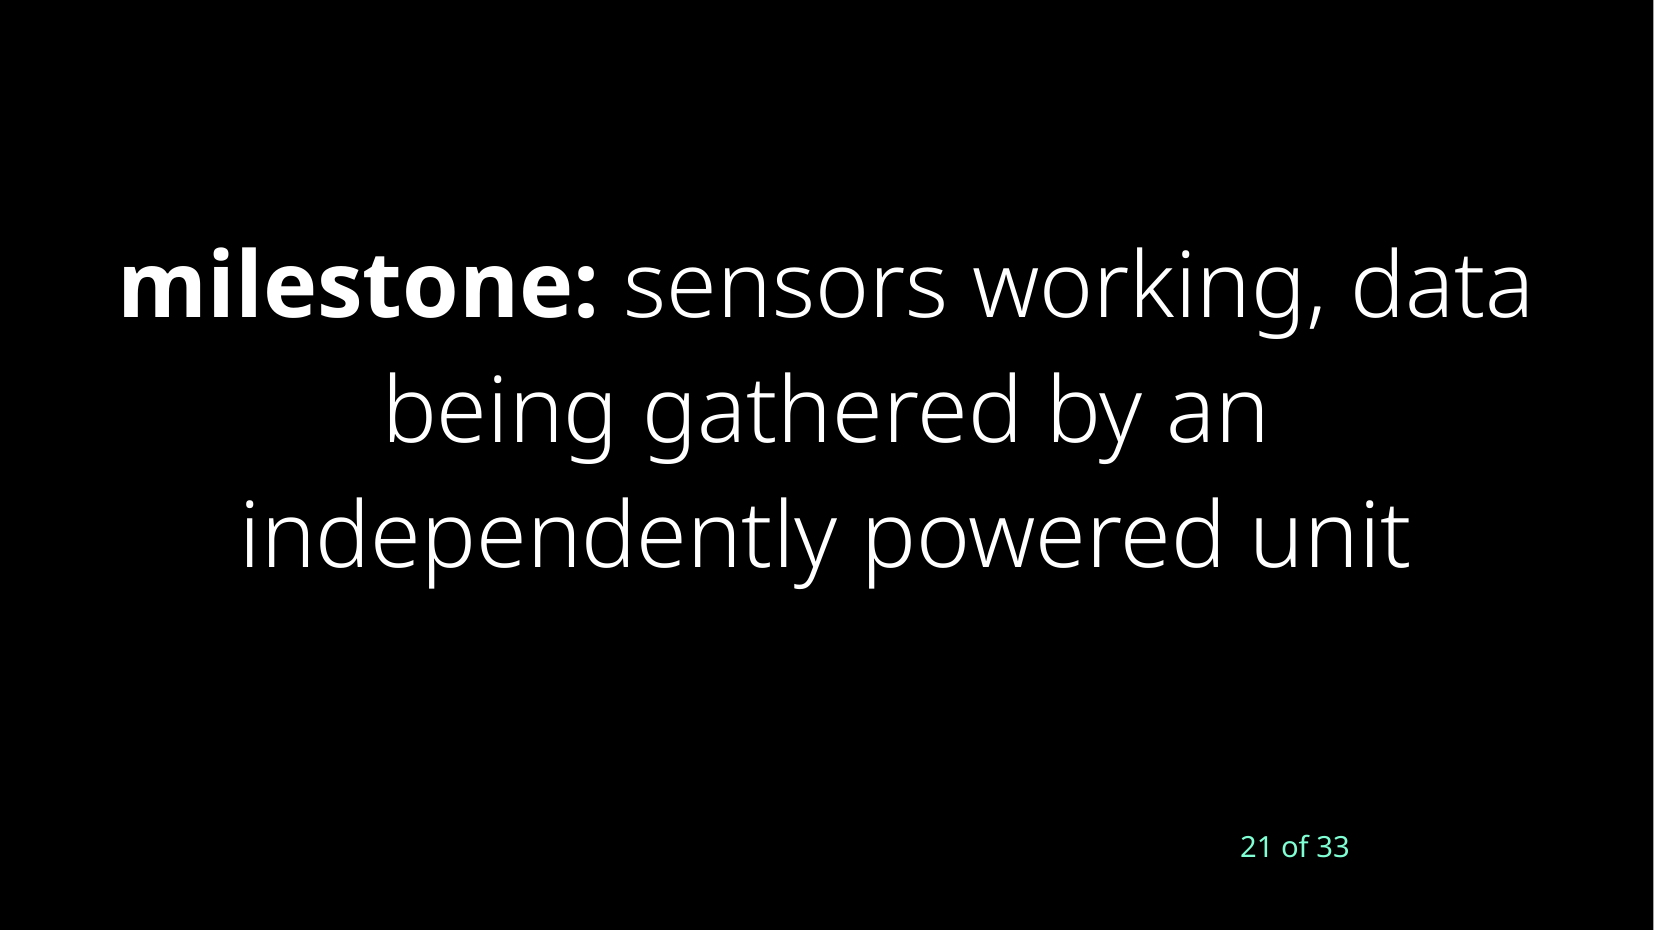

# milestone: sensors working, data being gathered by an independently powered unit
21